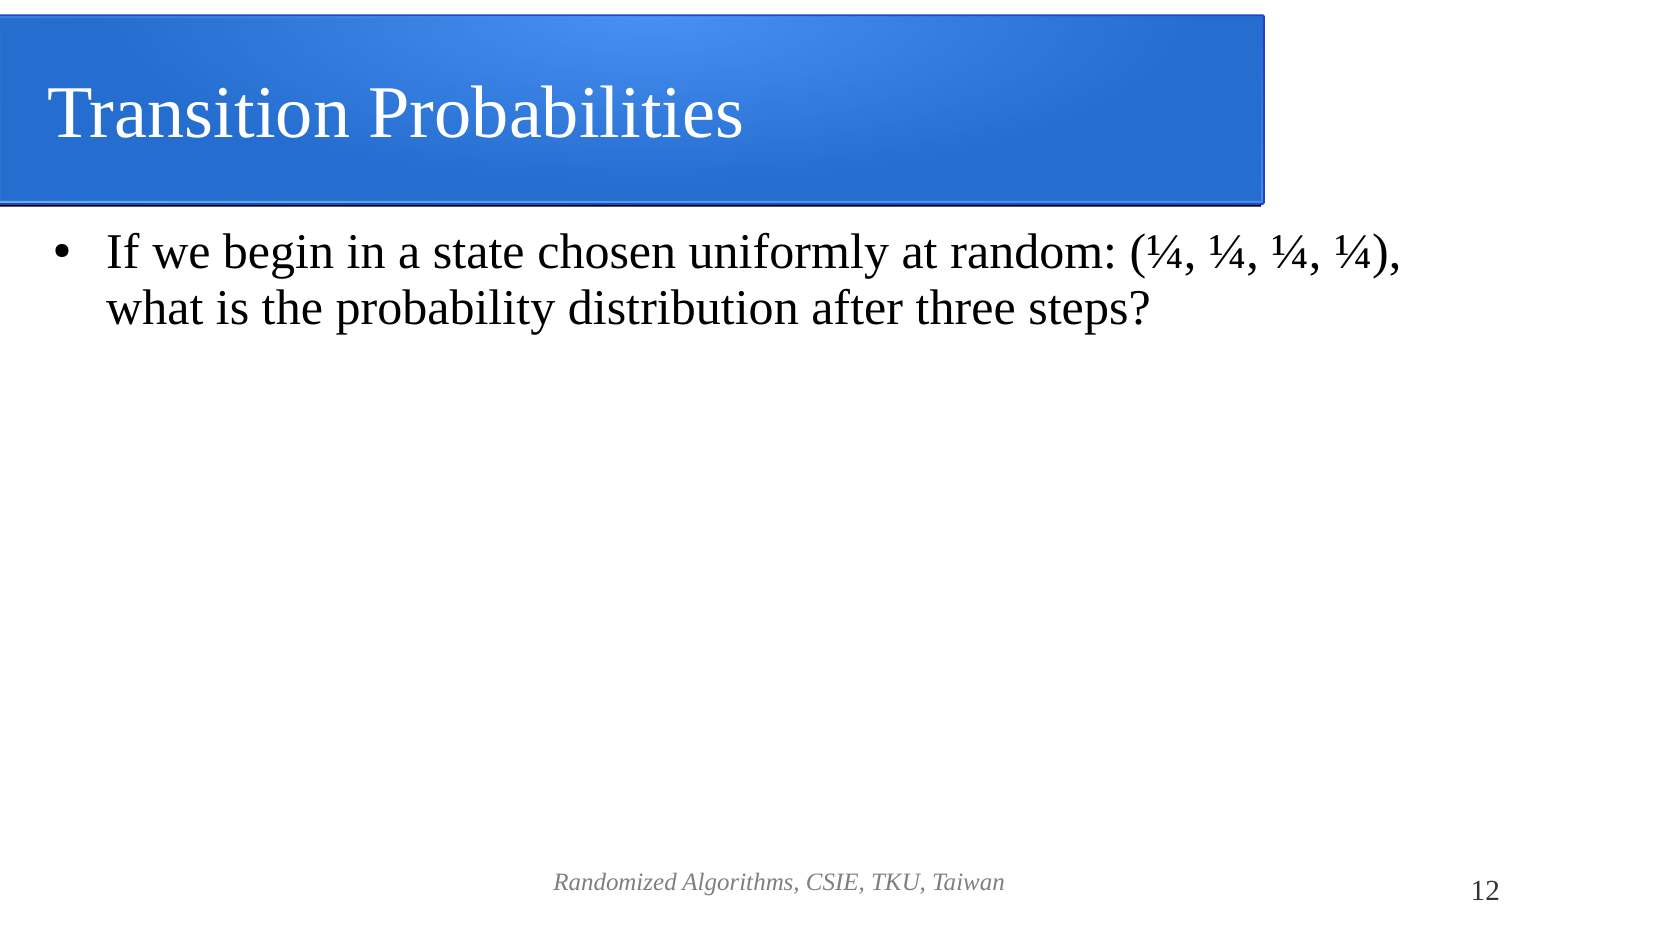

# Transition Probabilities
If we begin in a state chosen uniformly at random: (¼, ¼, ¼, ¼), what is the probability distribution after three steps?
Randomized Algorithms, CSIE, TKU, Taiwan
12